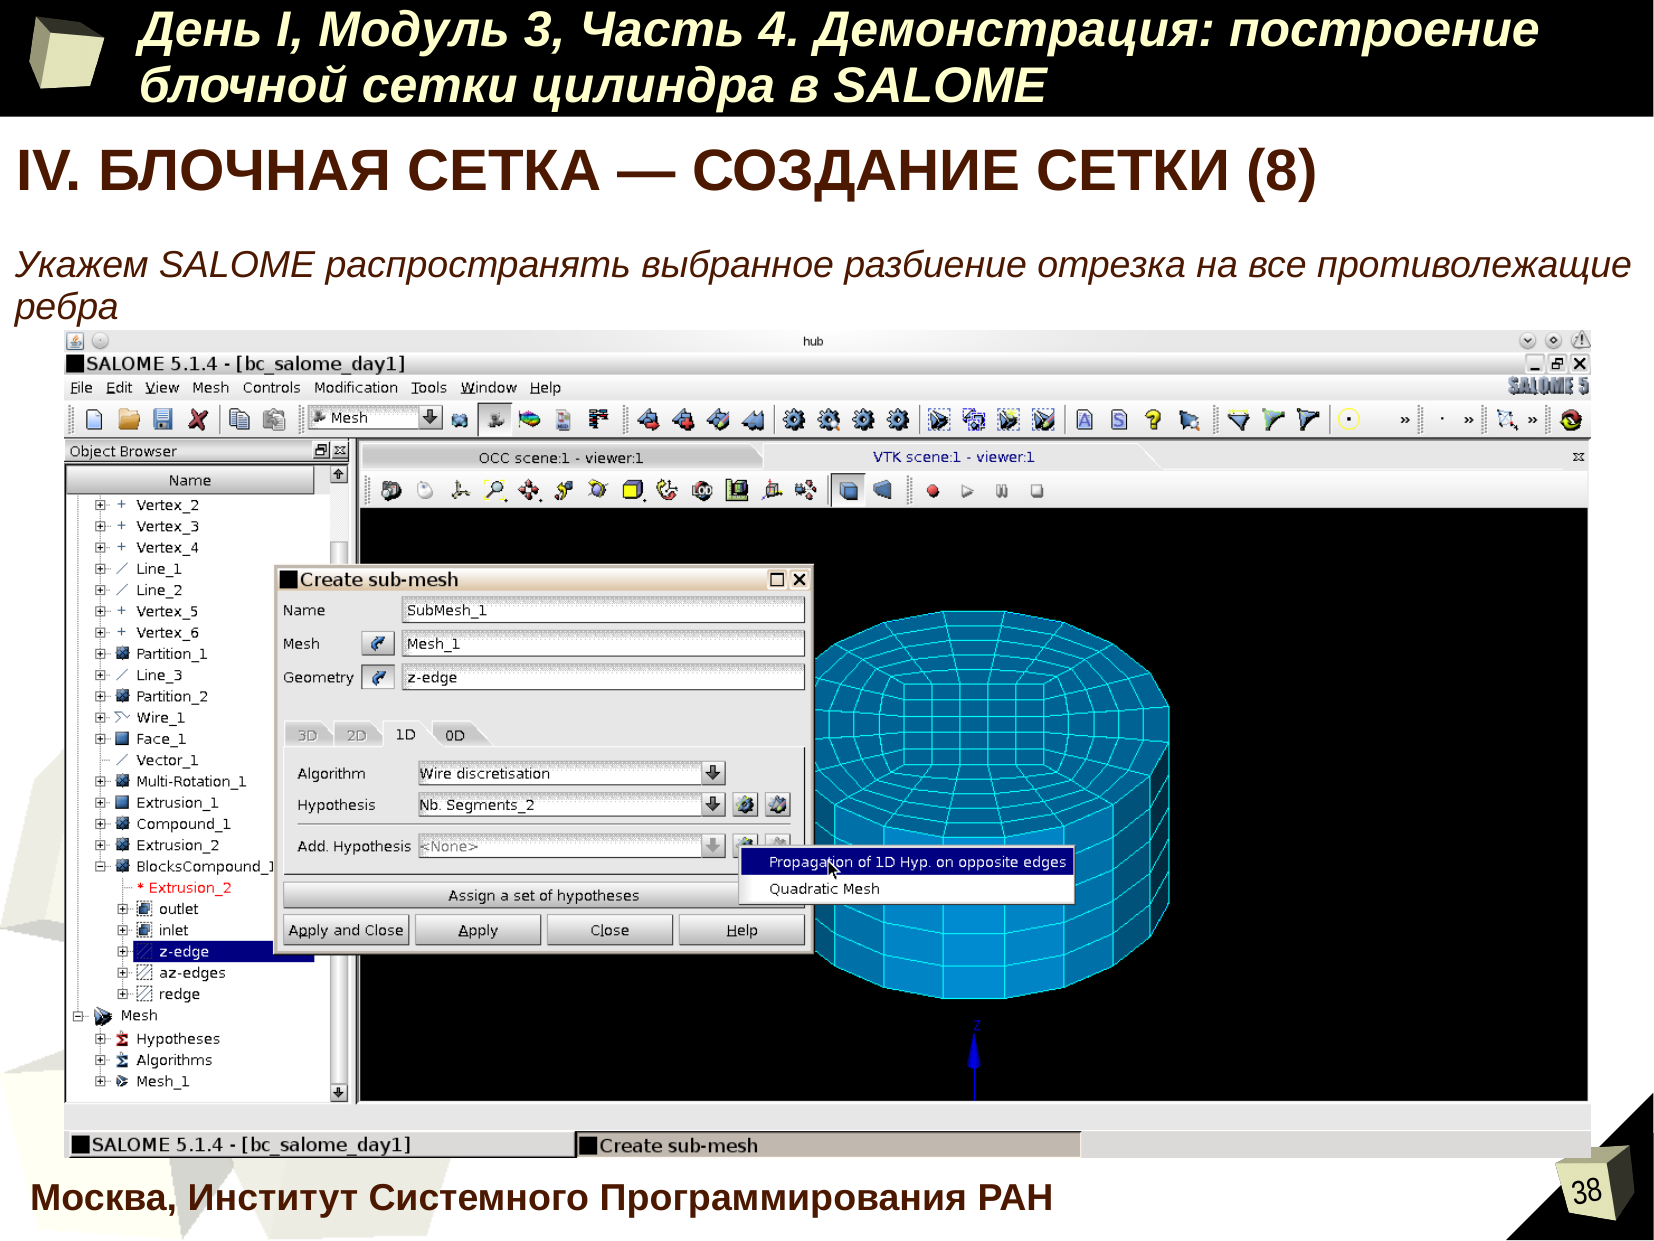

IV. БЛОЧНАЯ СЕТКА — СОЗДАНИЕ СЕТКИ (8)
Укажем SALOME распространять выбранное разбиение отрезка на все противолежащие ребра